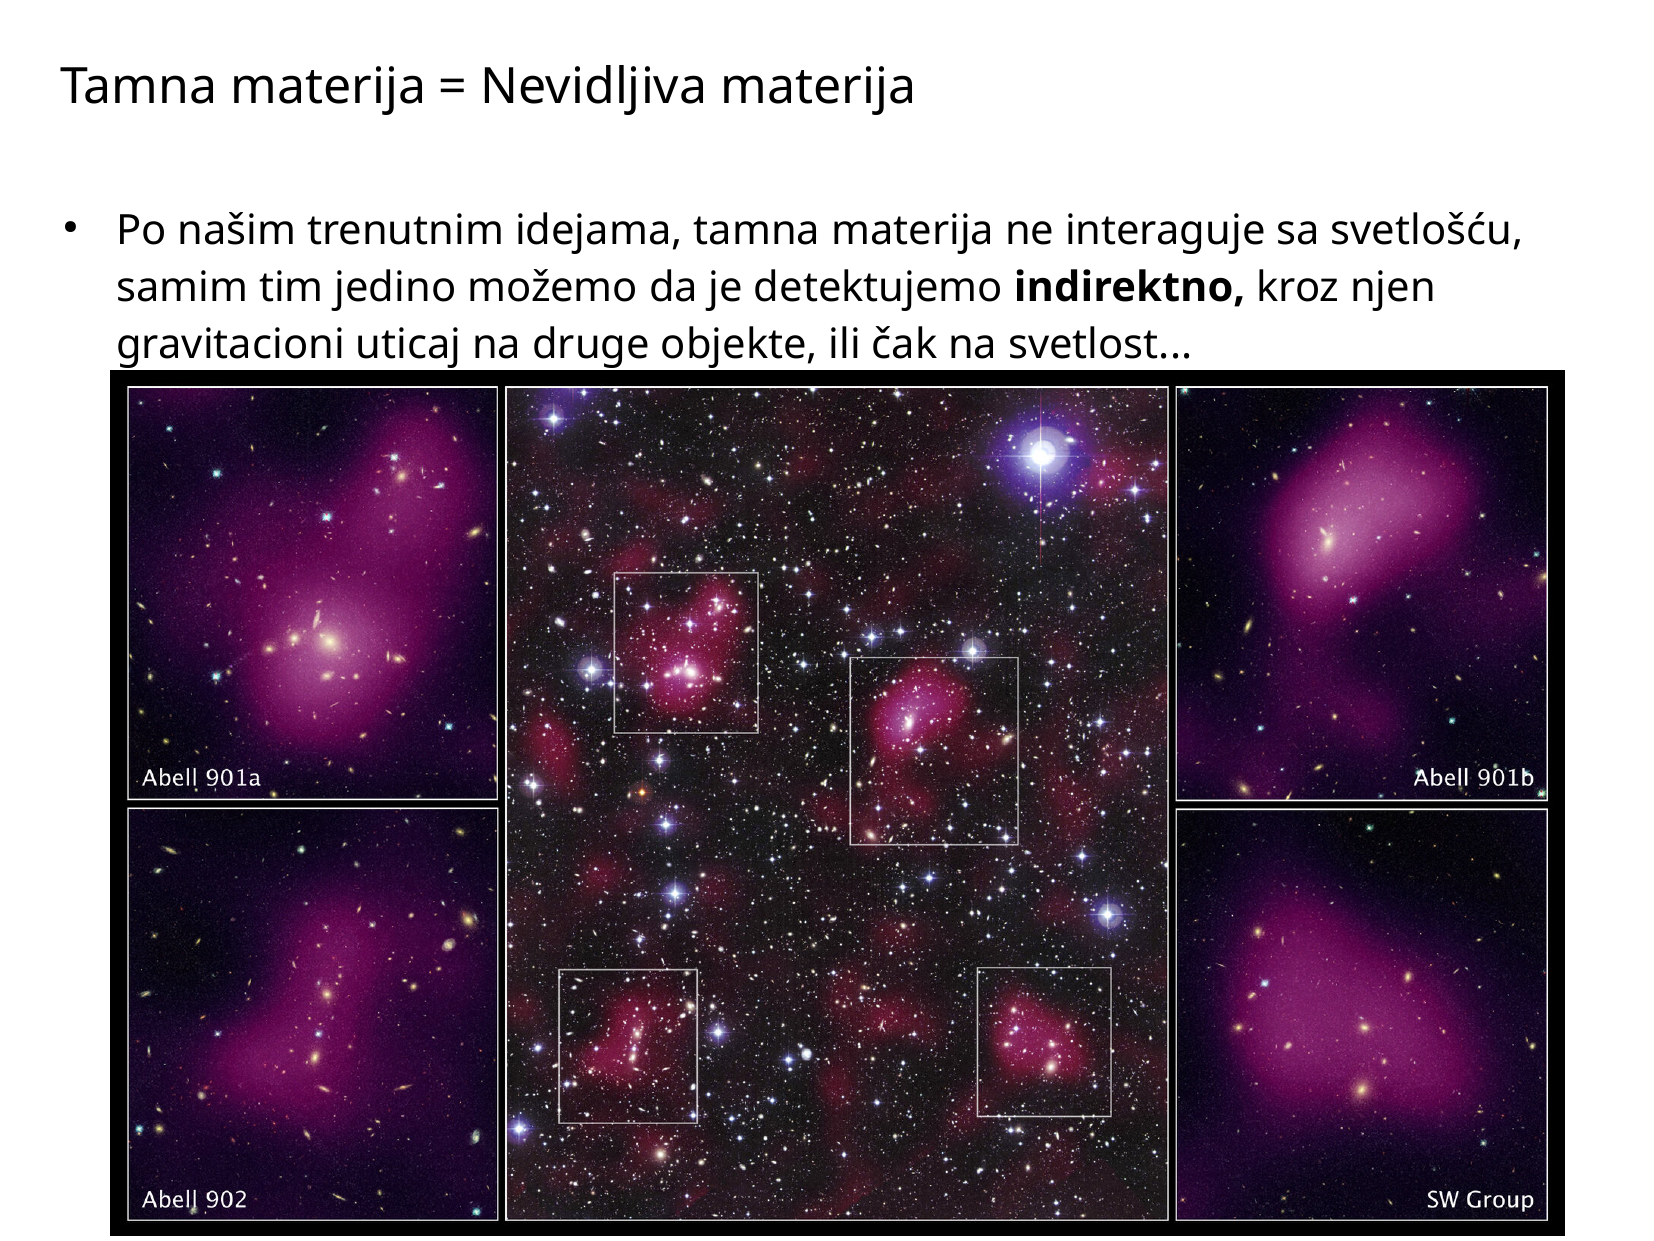

# Tamna materija = Nevidljiva materija
Po našim trenutnim idejama, tamna materija ne interaguje sa svetlošću, samim tim jedino možemo da je detektujemo indirektno, kroz njen gravitacioni uticaj na druge objekte, ili čak na svetlost...